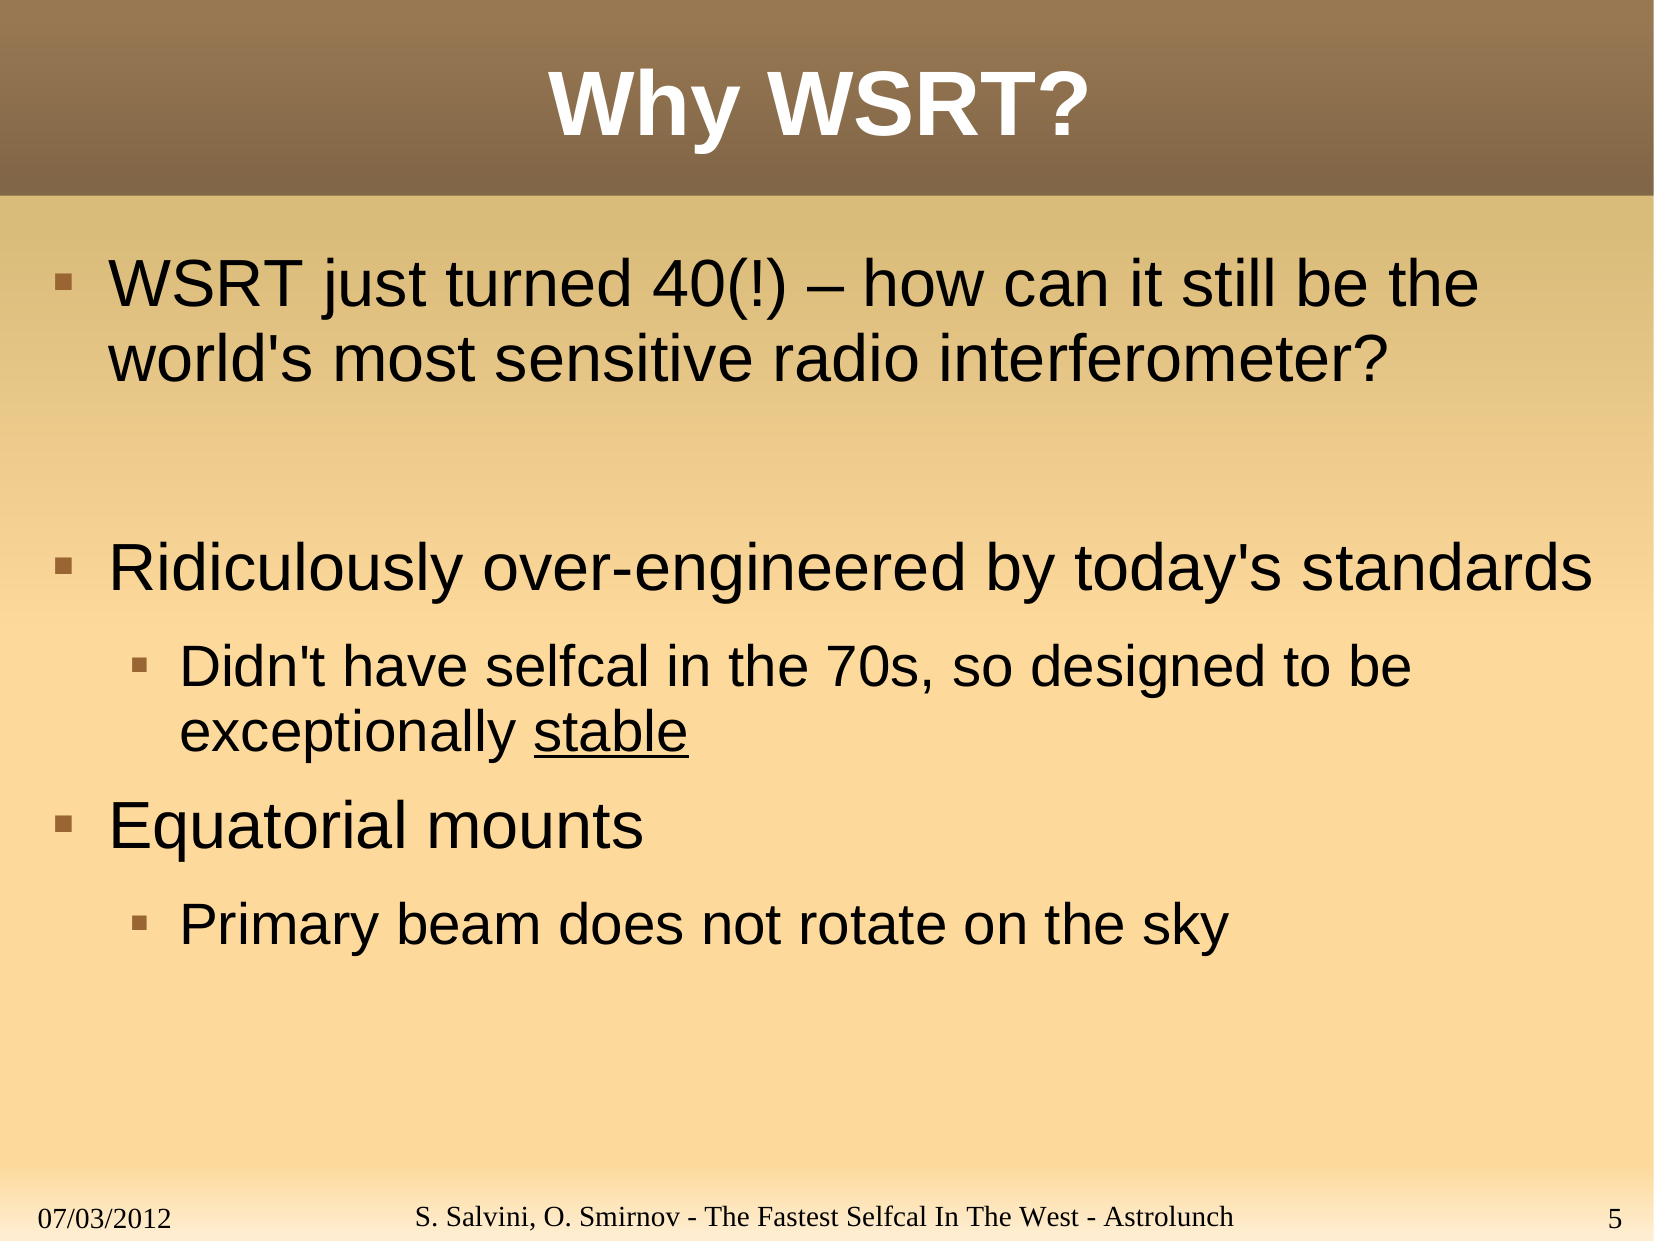

# Why WSRT?
WSRT just turned 40(!) – how can it still be the world's most sensitive radio interferometer?
Ridiculously over-engineered by today's standards
Didn't have selfcal in the 70s, so designed to be exceptionally stable
Equatorial mounts
Primary beam does not rotate on the sky
S. Salvini, O. Smirnov - The Fastest Selfcal In The West - Astrolunch
07/03/2012
5